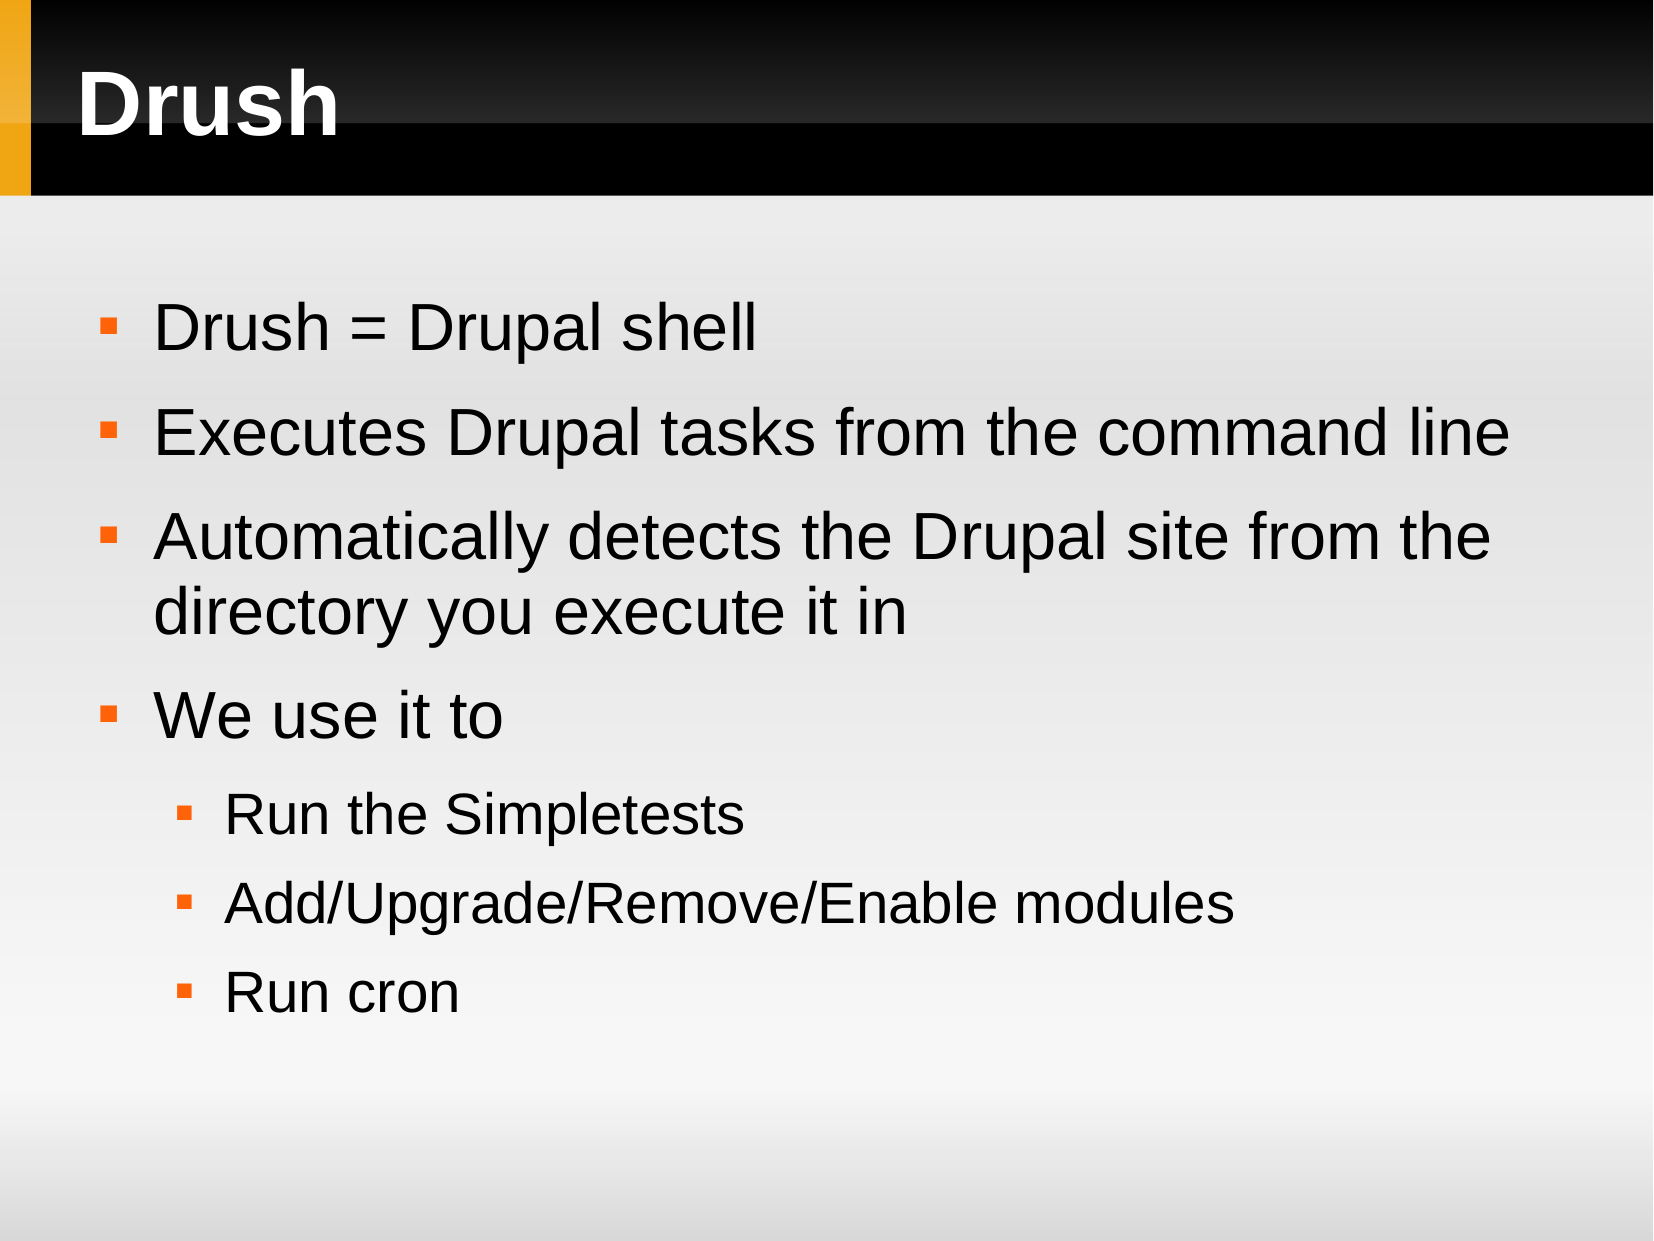

# Drush
Drush = Drupal shell
Executes Drupal tasks from the command line
Automatically detects the Drupal site from the directory you execute it in
We use it to
Run the Simpletests
Add/Upgrade/Remove/Enable modules
Run cron